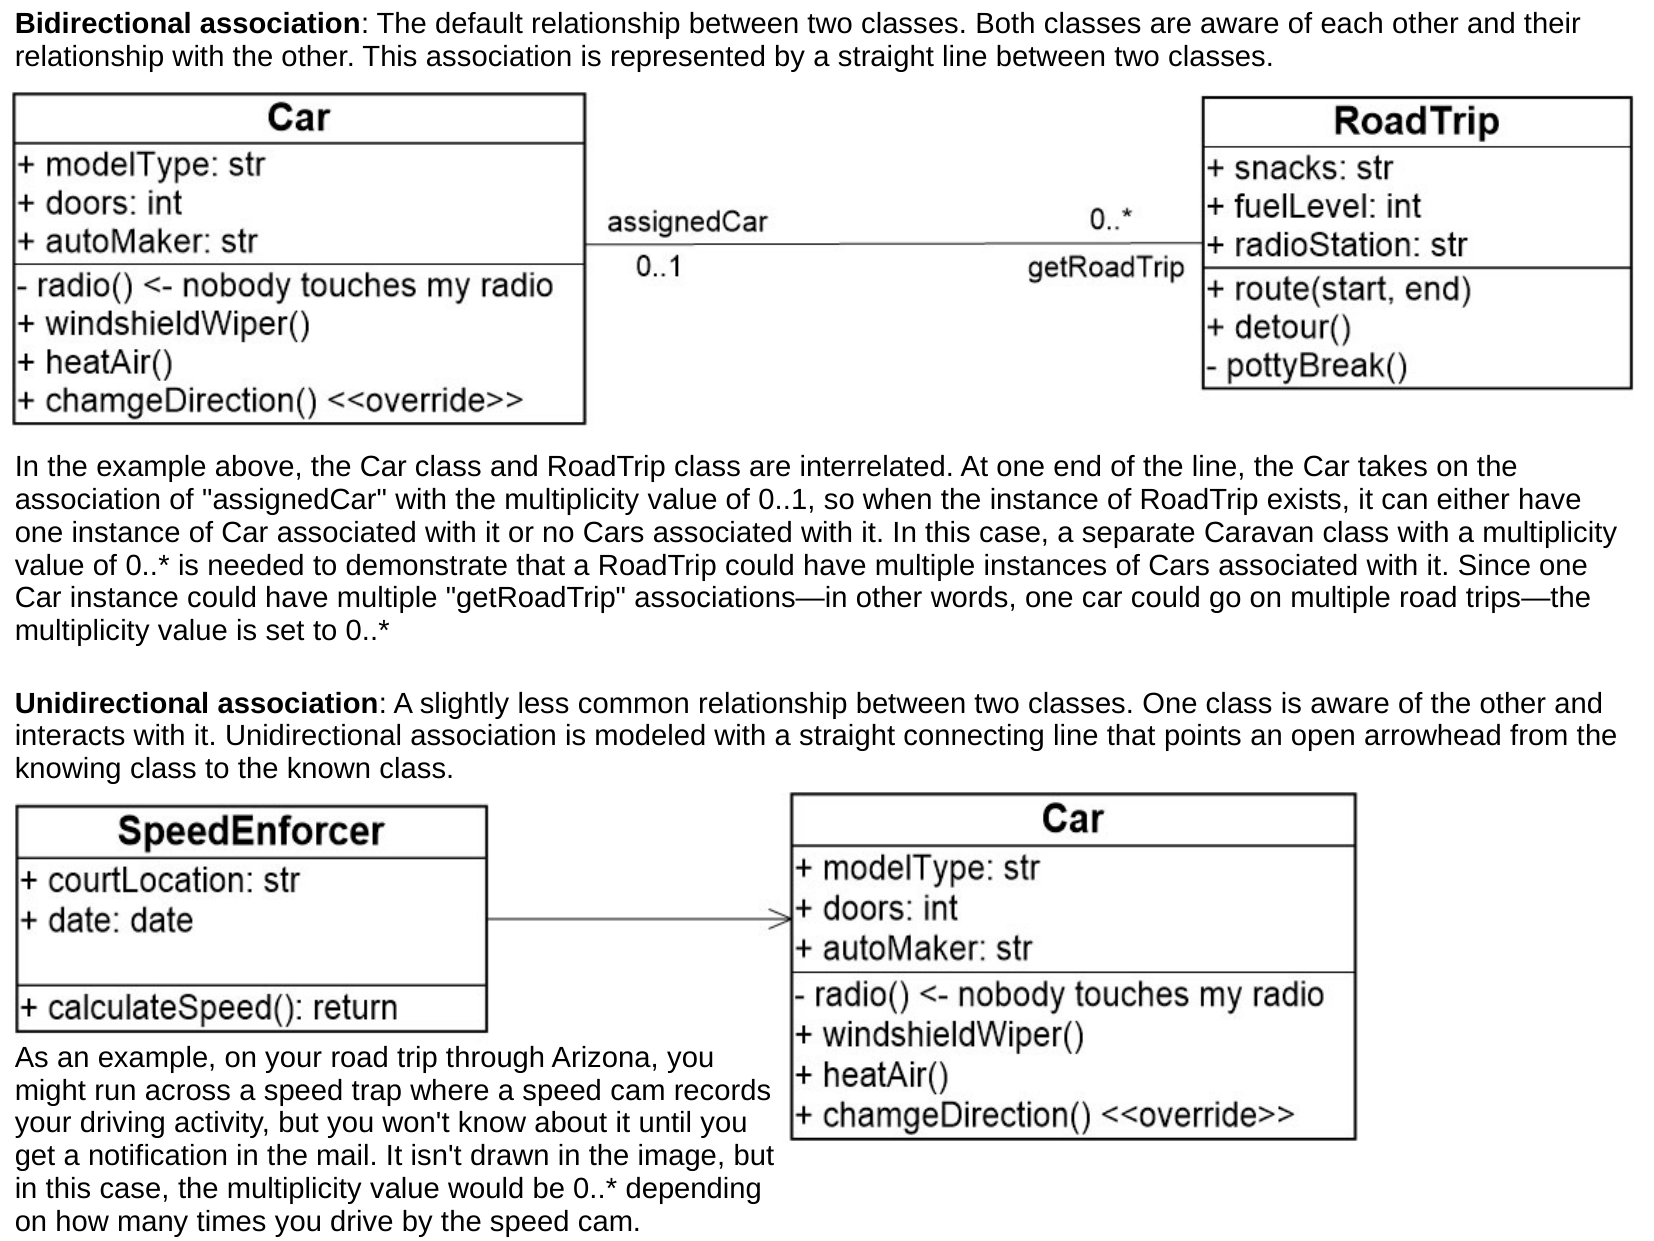

Bidirectional association: The default relationship between two classes. Both classes are aware of each other and their relationship with the other. This association is represented by a straight line between two classes.
In the example above, the Car class and RoadTrip class are interrelated. At one end of the line, the Car takes on the association of "assignedCar" with the multiplicity value of 0..1, so when the instance of RoadTrip exists, it can either have one instance of Car associated with it or no Cars associated with it. In this case, a separate Caravan class with a multiplicity value of 0..* is needed to demonstrate that a RoadTrip could have multiple instances of Cars associated with it. Since one Car instance could have multiple "getRoadTrip" associations—in other words, one car could go on multiple road trips—the multiplicity value is set to 0..*
Unidirectional association: A slightly less common relationship between two classes. One class is aware of the other and interacts with it. Unidirectional association is modeled with a straight connecting line that points an open arrowhead from the knowing class to the known class.
As an example, on your road trip through Arizona, you might run across a speed trap where a speed cam records your driving activity, but you won't know about it until you get a notification in the mail. It isn't drawn in the image, but in this case, the multiplicity value would be 0..* depending on how many times you drive by the speed cam.